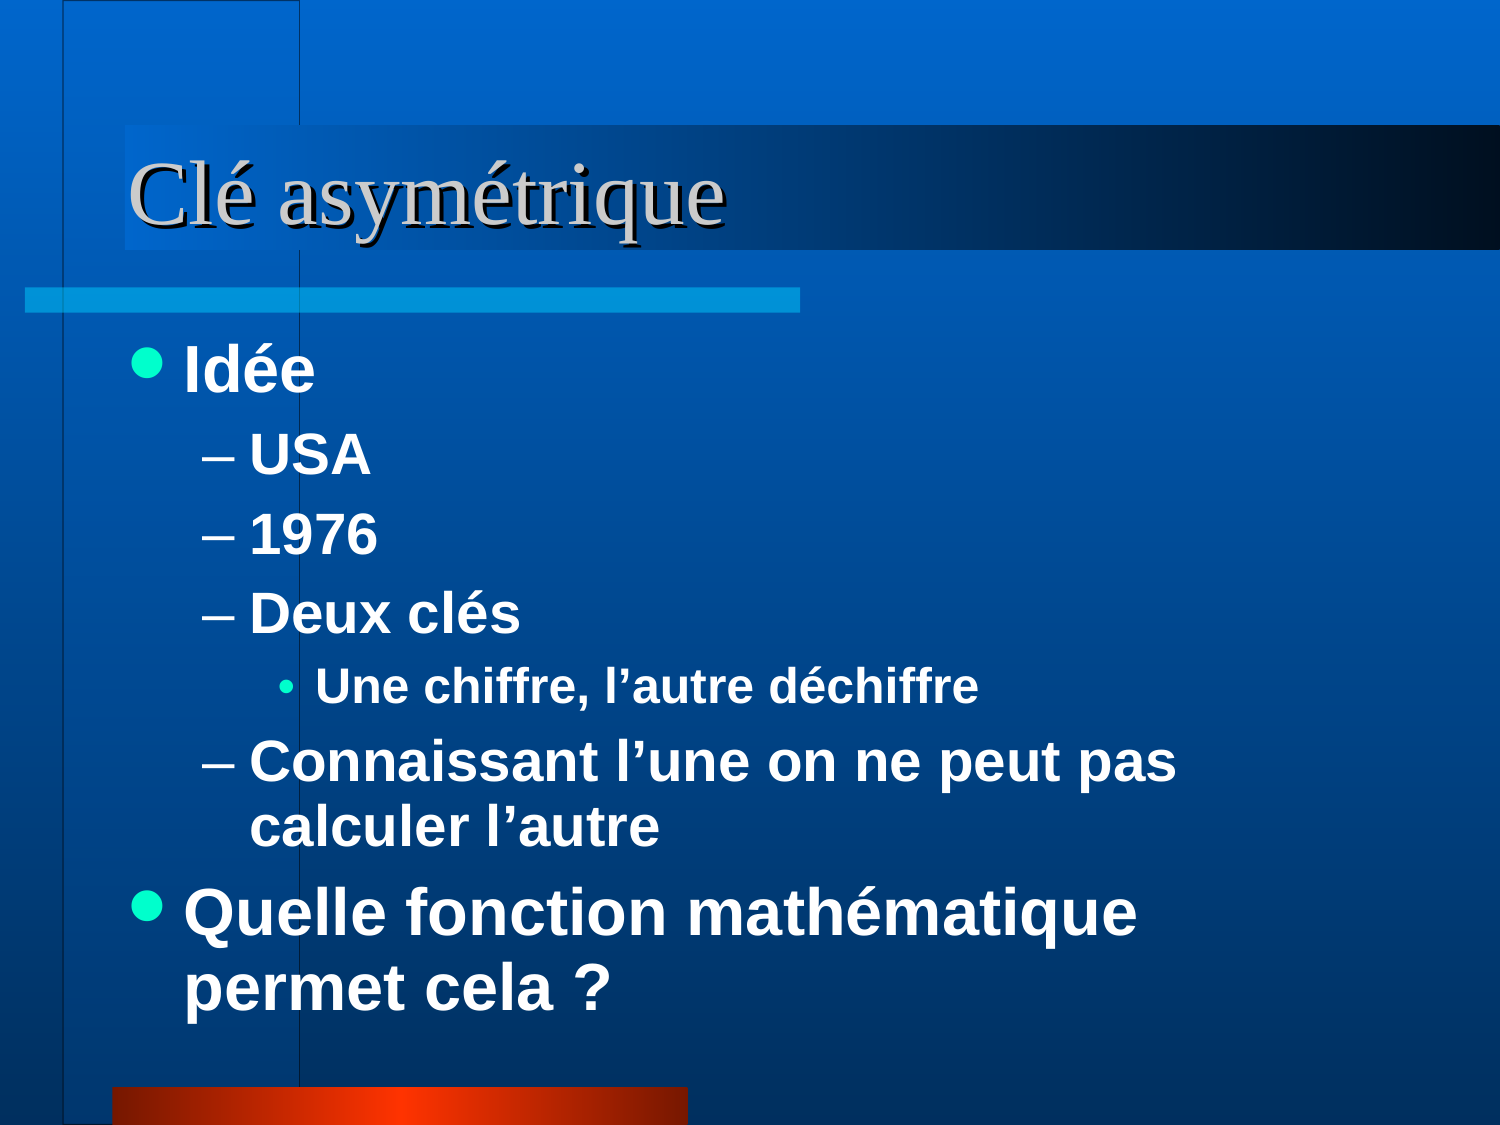

# Clé asymétrique
Idée
USA
1976
Deux clés
Une chiffre, l’autre déchiffre
Connaissant l’une on ne peut pas calculer l’autre
Quelle fonction mathématique permet cela ?